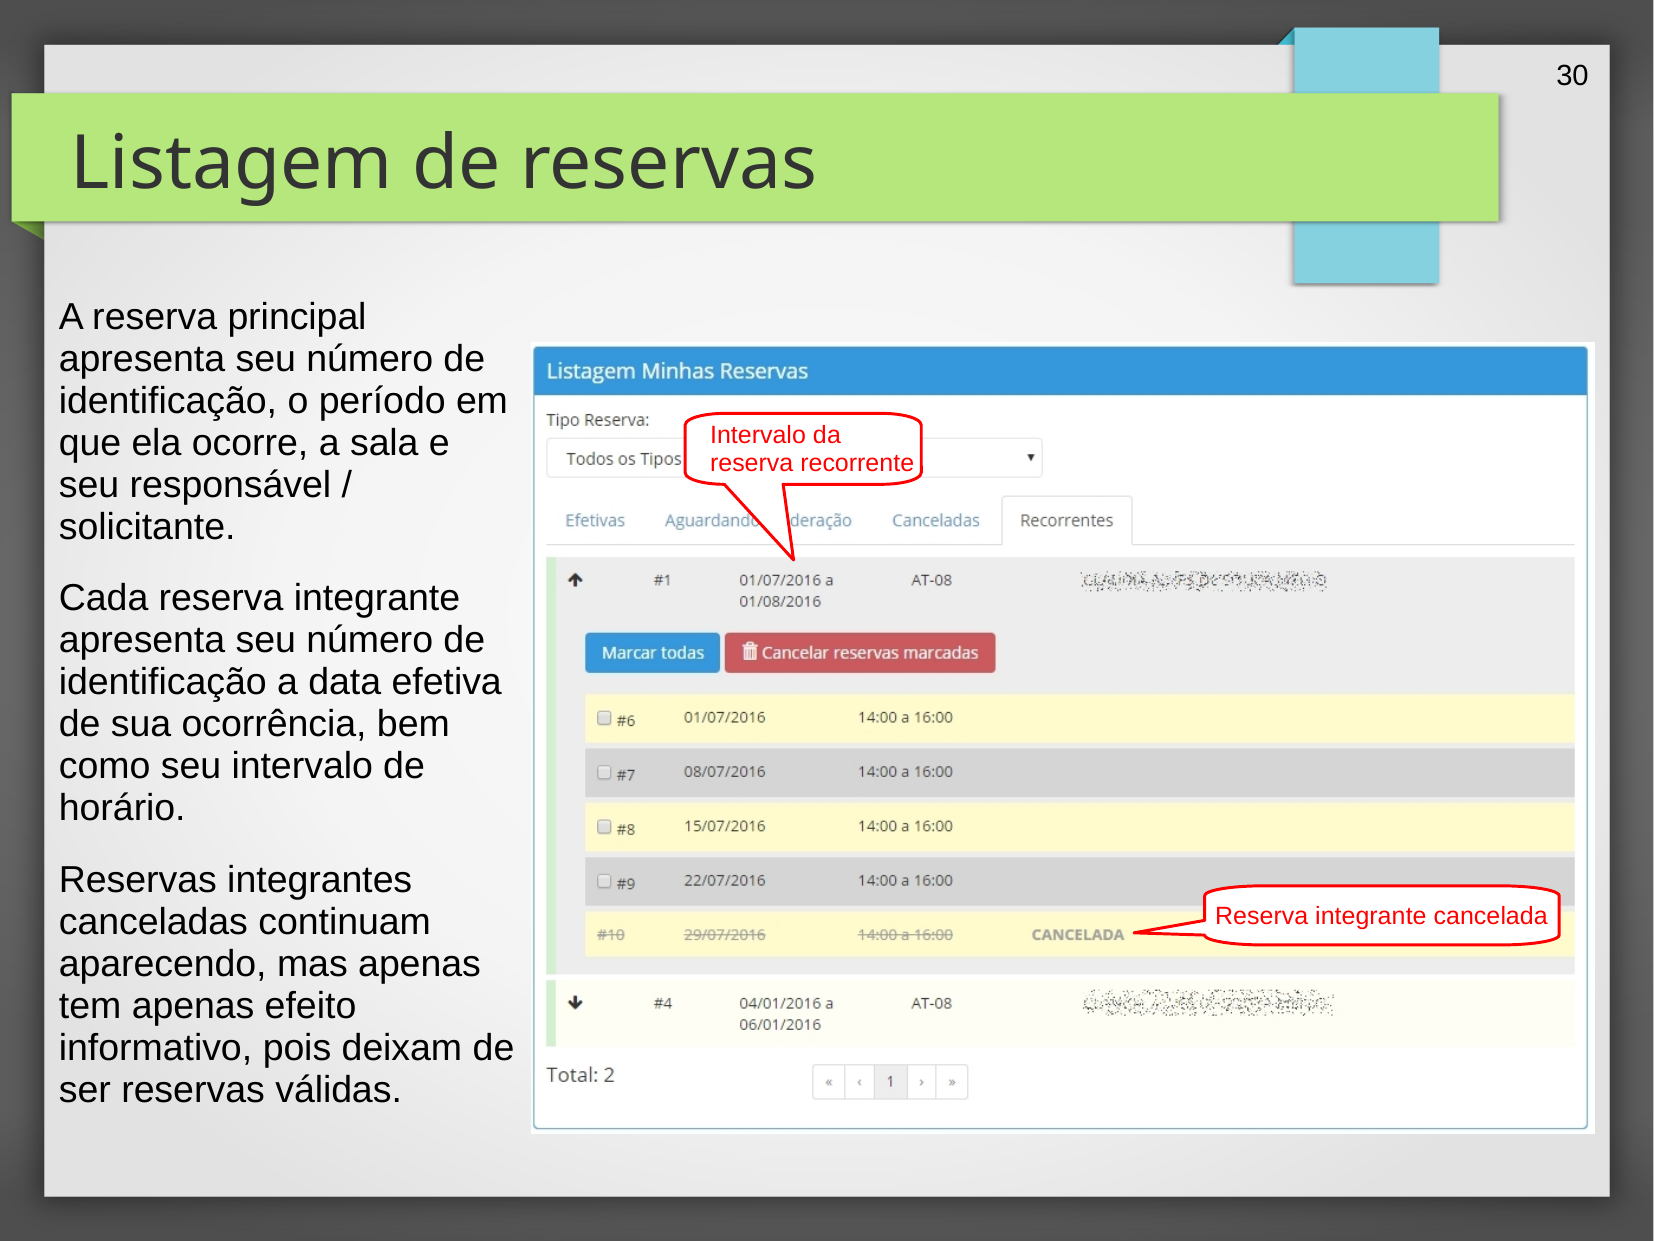

30
# Listagem de reservas
A reserva principal apresenta seu número de identificação, o período em que ela ocorre, a sala e seu responsável / solicitante.
Cada reserva integrante apresenta seu número de identificação a data efetiva de sua ocorrência, bem como seu intervalo de horário.
Reservas integrantes canceladas continuam aparecendo, mas apenas tem apenas efeito informativo, pois deixam de ser reservas válidas.
Intervalo da
reserva recorrente
Reserva integrante cancelada